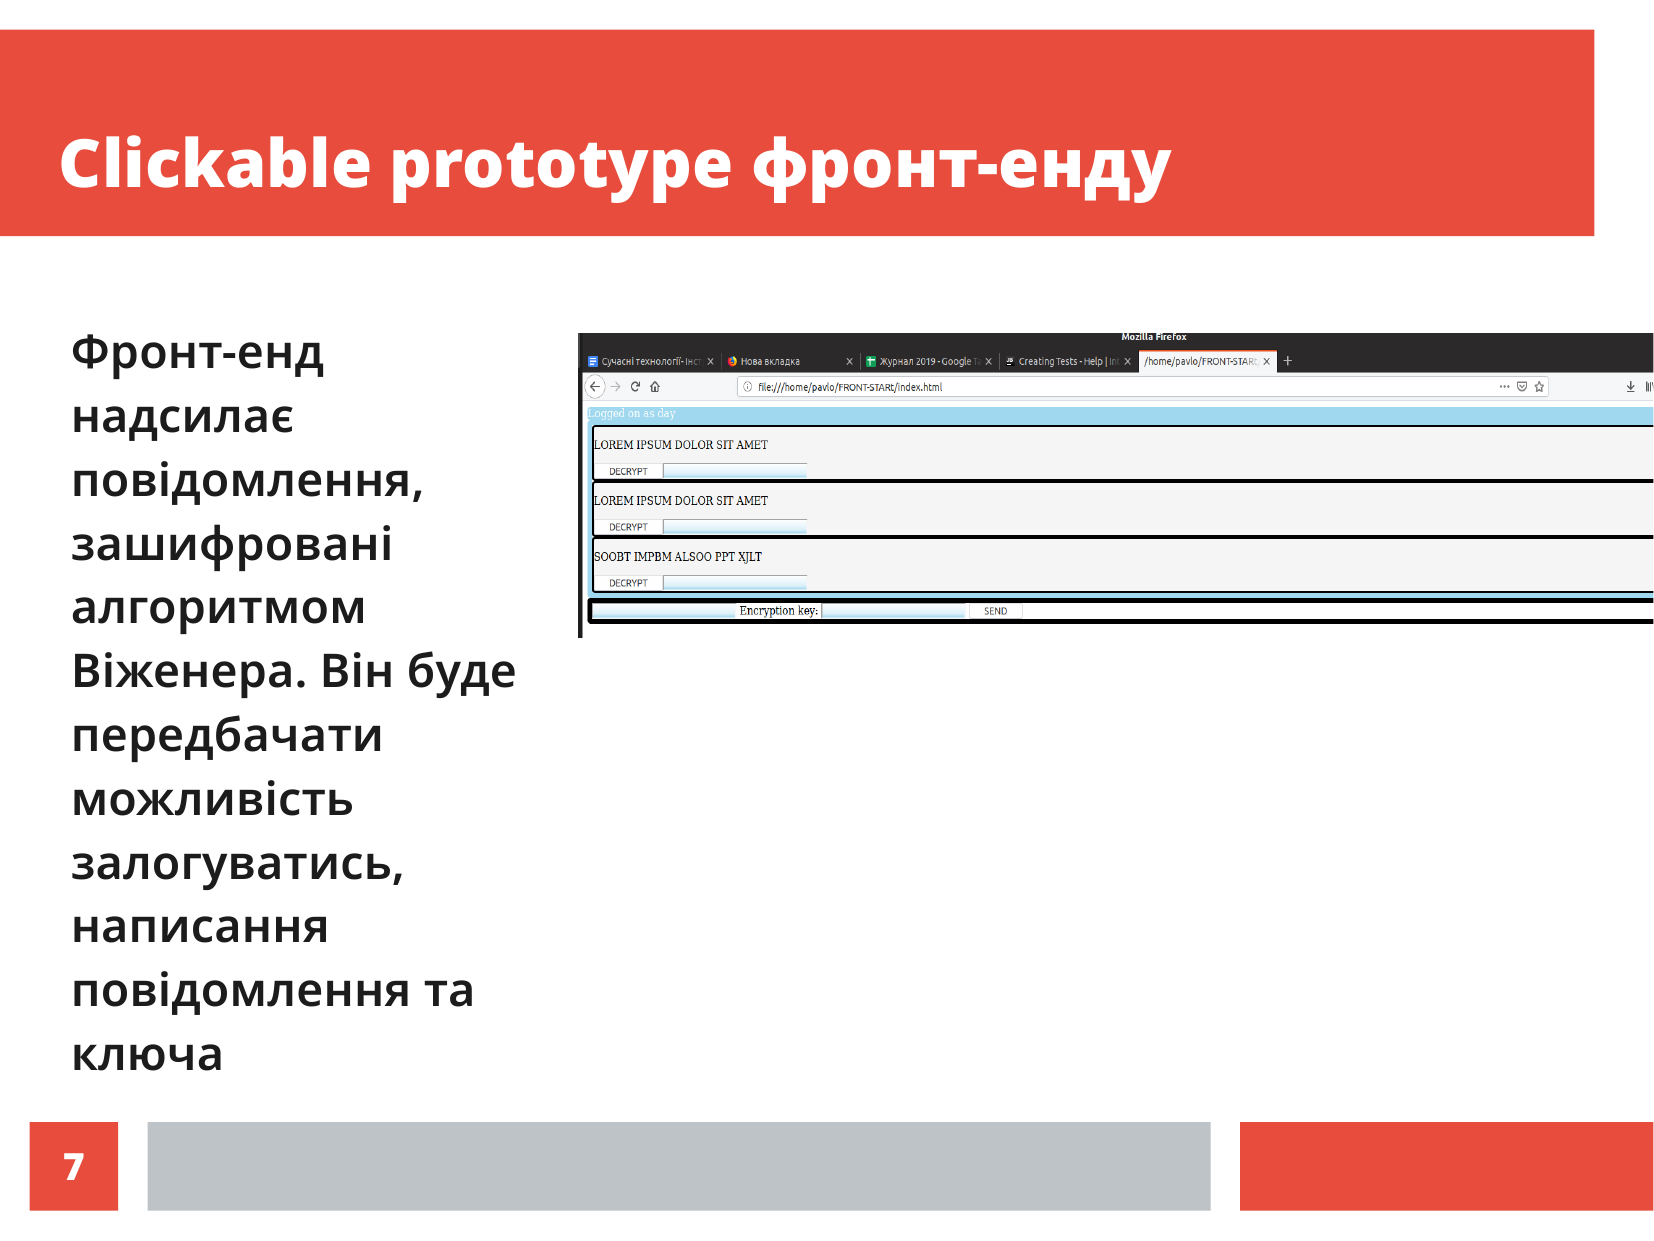

# Clickable prototype фронт-енду
Фронт-енд надсилає повідомлення, зашифровані алгоритмом Віженера. Він буде передбачати можливість залогуватись, написання повідомлення та ключа
7